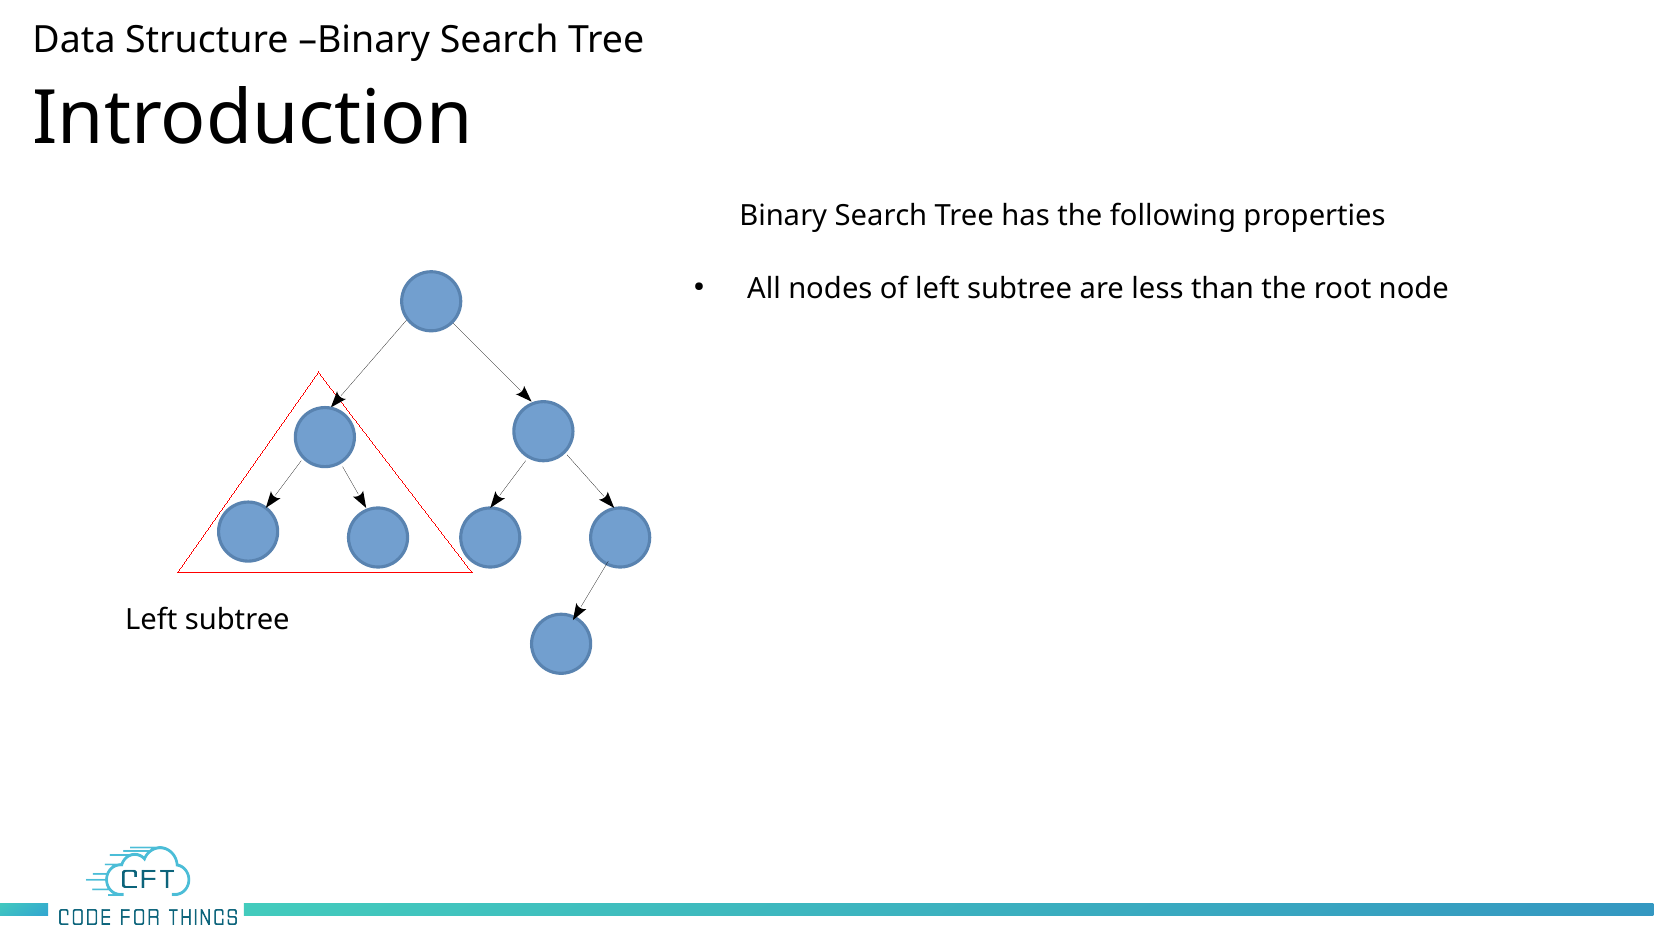

# Data Structure –Binary Search Tree Introduction
Binary Search Tree has the following properties
All nodes of left subtree are less than the root node
Left subtree